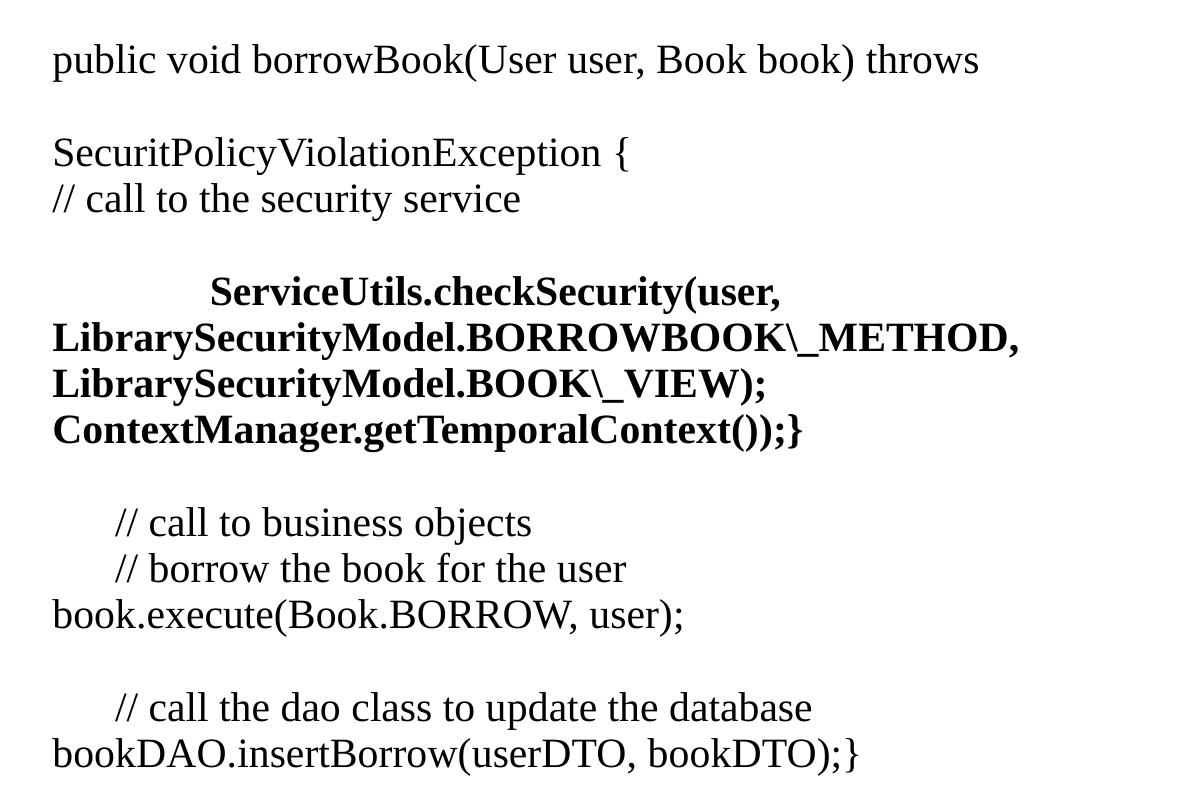

public void borrowBook(User user, Book book) throws
SecuritPolicyViolationException {
// call to the security service
 ServiceUtils.checkSecurity(user,
LibrarySecurityModel.BORROWBOOK\_METHOD,
LibrarySecurityModel.BOOK\_VIEW);
ContextManager.getTemporalContext());}
 // call to business objects
 // borrow the book for the user
book.execute(Book.BORROW, user);
 // call the dao class to update the database
bookDAO.insertBorrow(userDTO, bookDTO);}